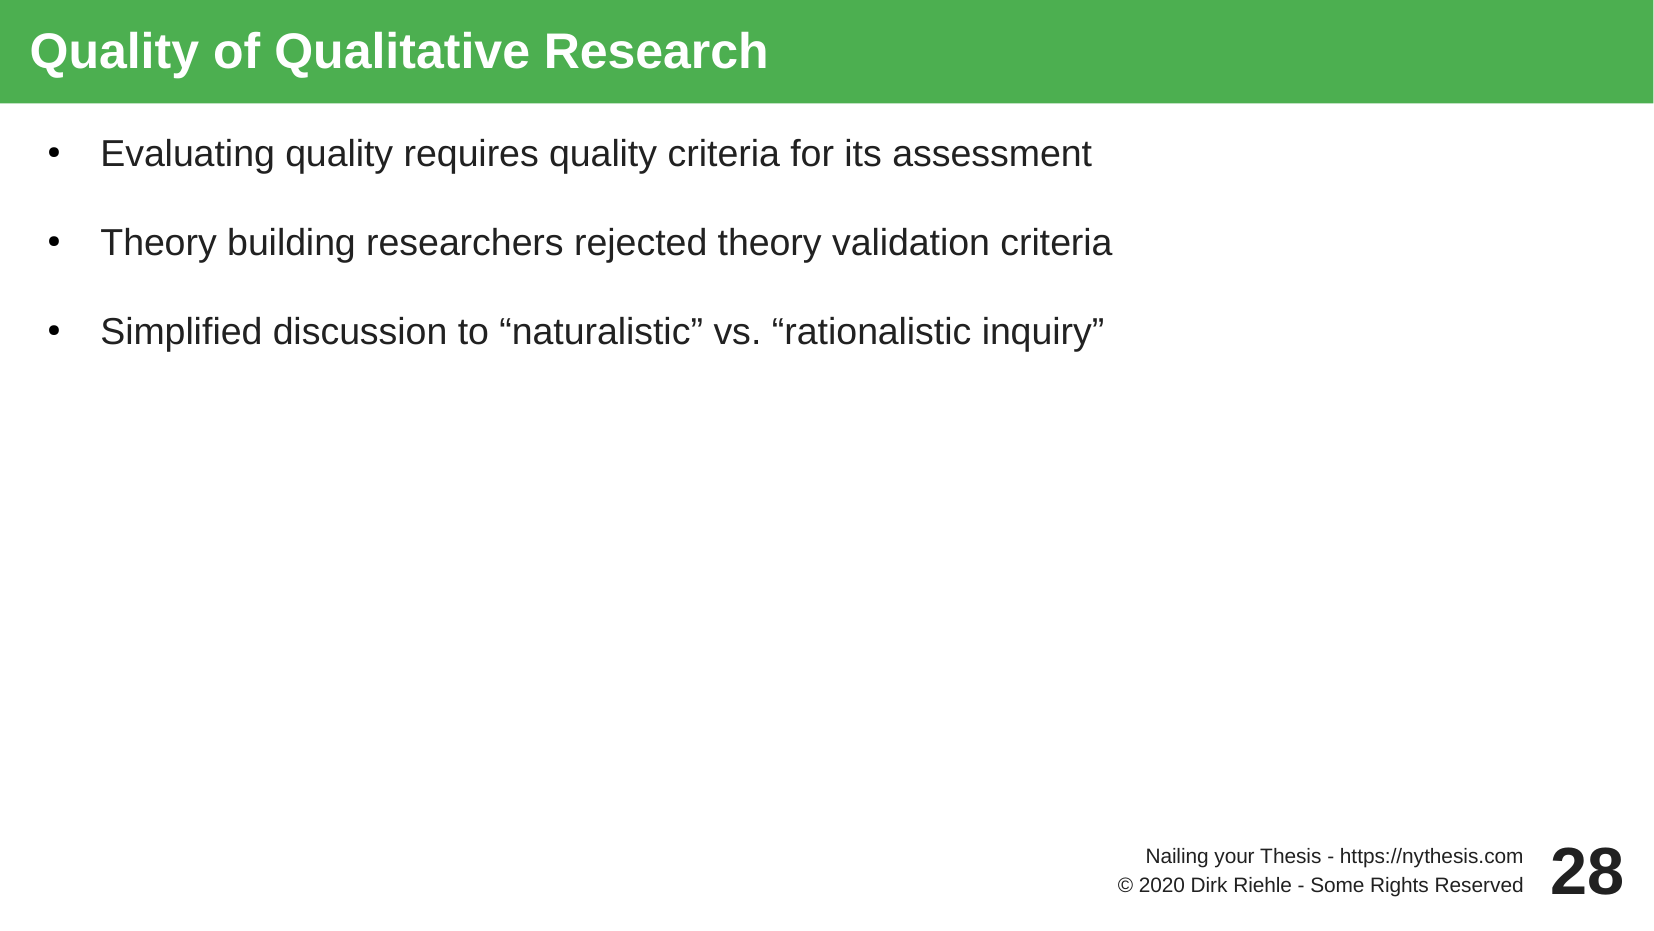

# Quality of Qualitative Research
Evaluating quality requires quality criteria for its assessment
Theory building researchers rejected theory validation criteria
Simplified discussion to “naturalistic” vs. “rationalistic inquiry”
Nailing your Thesis - https://nythesis.com
28
© 2020 Dirk Riehle - Some Rights Reserved